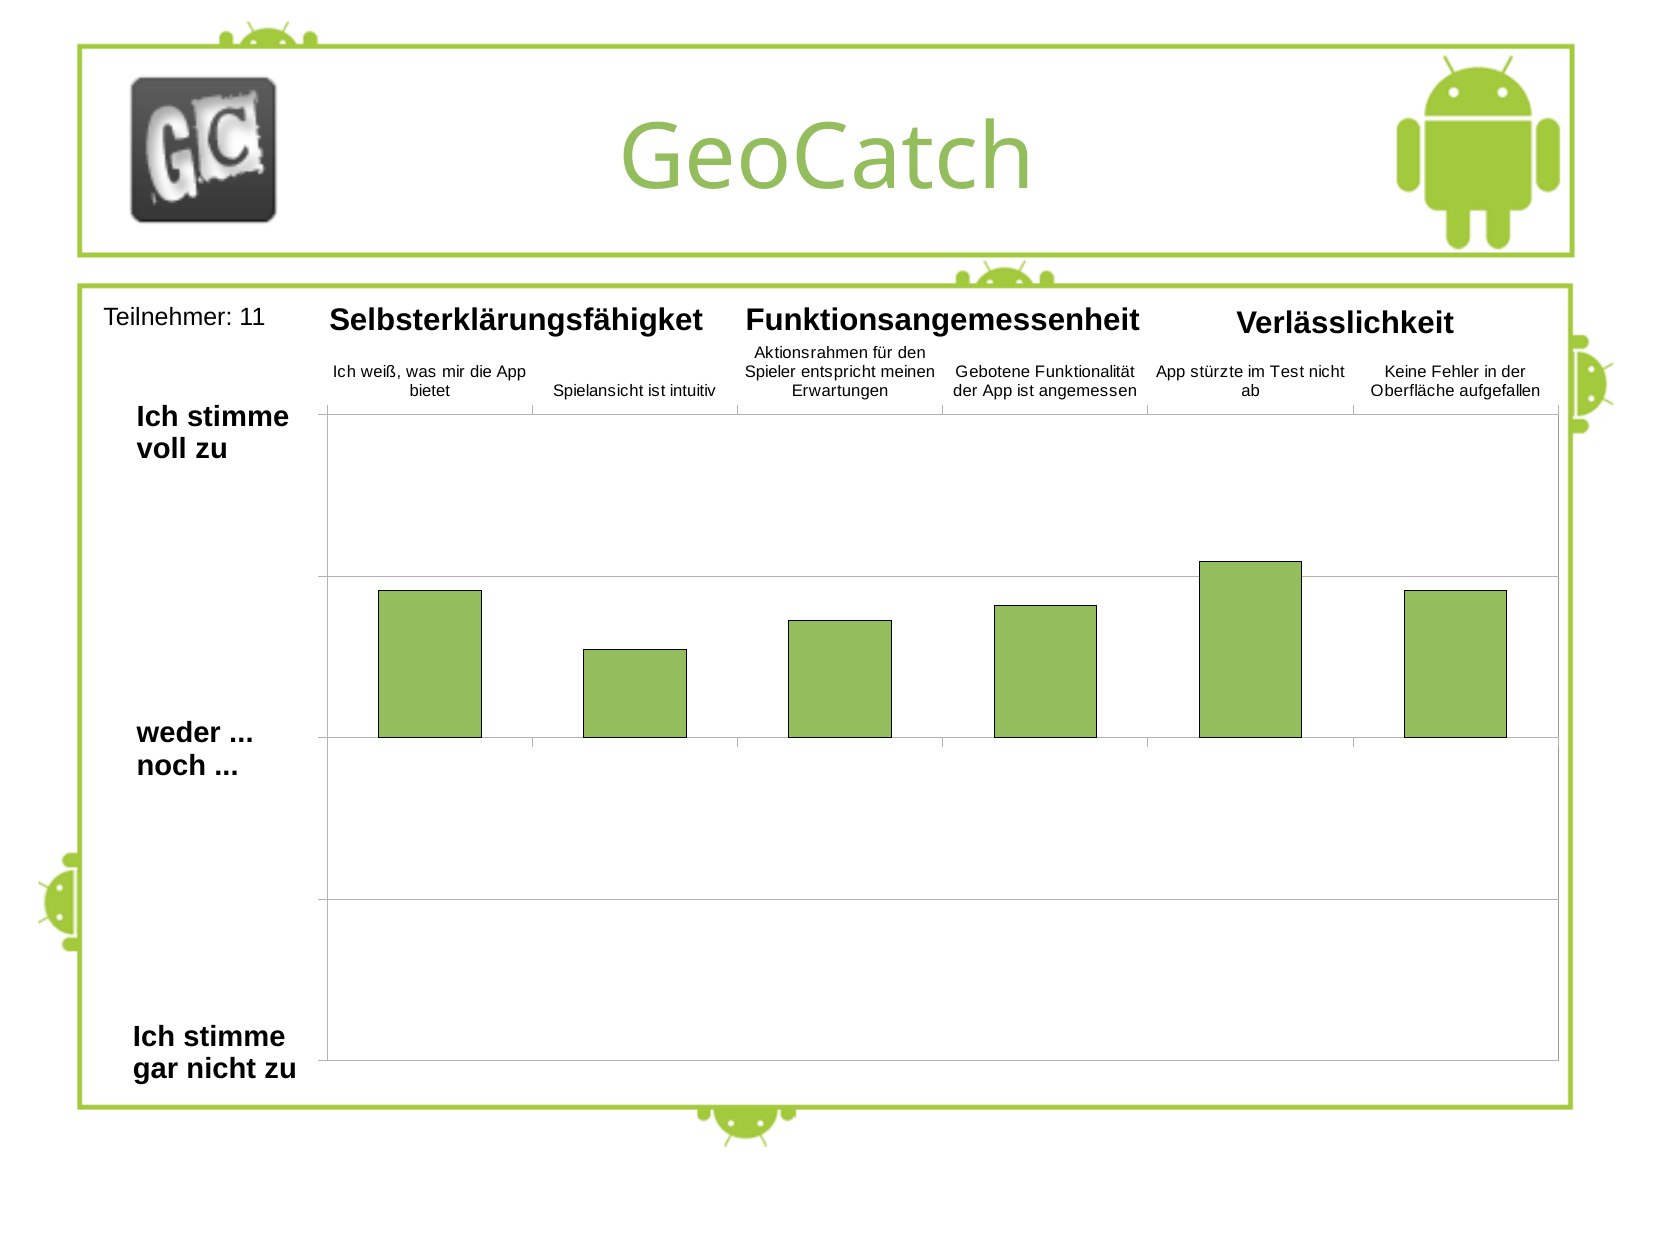

# GeoCatch
Teilnehmer: 11
Selbsterklärungsfähigket
Funktionsangemessenheit
Verlässlichkeit
### Chart
| Category | Column D |
|---|---|
| Ich weiß, was mir die App bietet | 0.909090909090909 |
| Spielansicht ist intuitiv | 0.545454545454545 |
| Aktionsrahmen für den Spieler entspricht meinen Erwartungen | 0.727272727272727 |
| Gebotene Funktionalität der App ist angemessen | 0.818181818181818 |
| App stürzte im Test nicht ab | 1.09090909090909 |
| Keine Fehler in der Oberfläche aufgefallen | 0.909090909090909 |Ich stimme
voll zu
weder ...
noch ...
Ich stimme
gar nicht zu